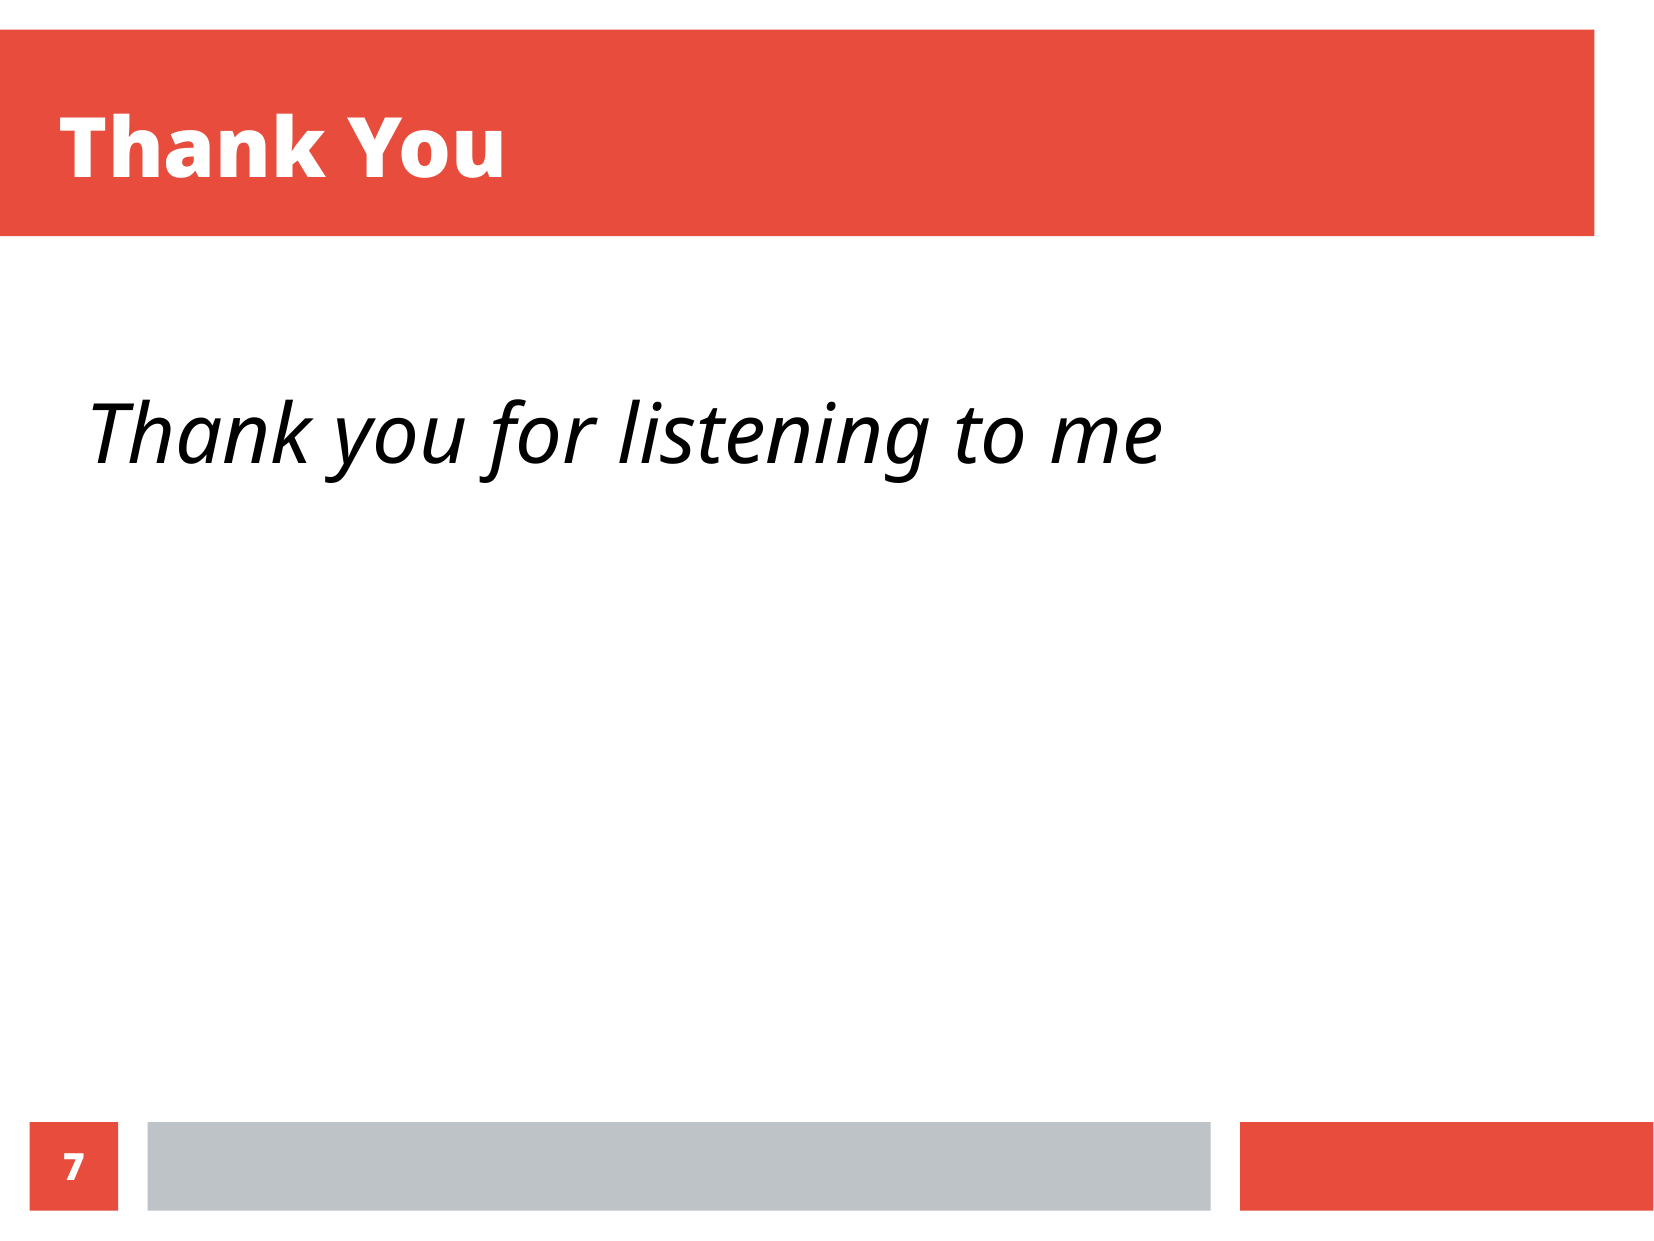

# Thank You
Thank you for listening to me
7